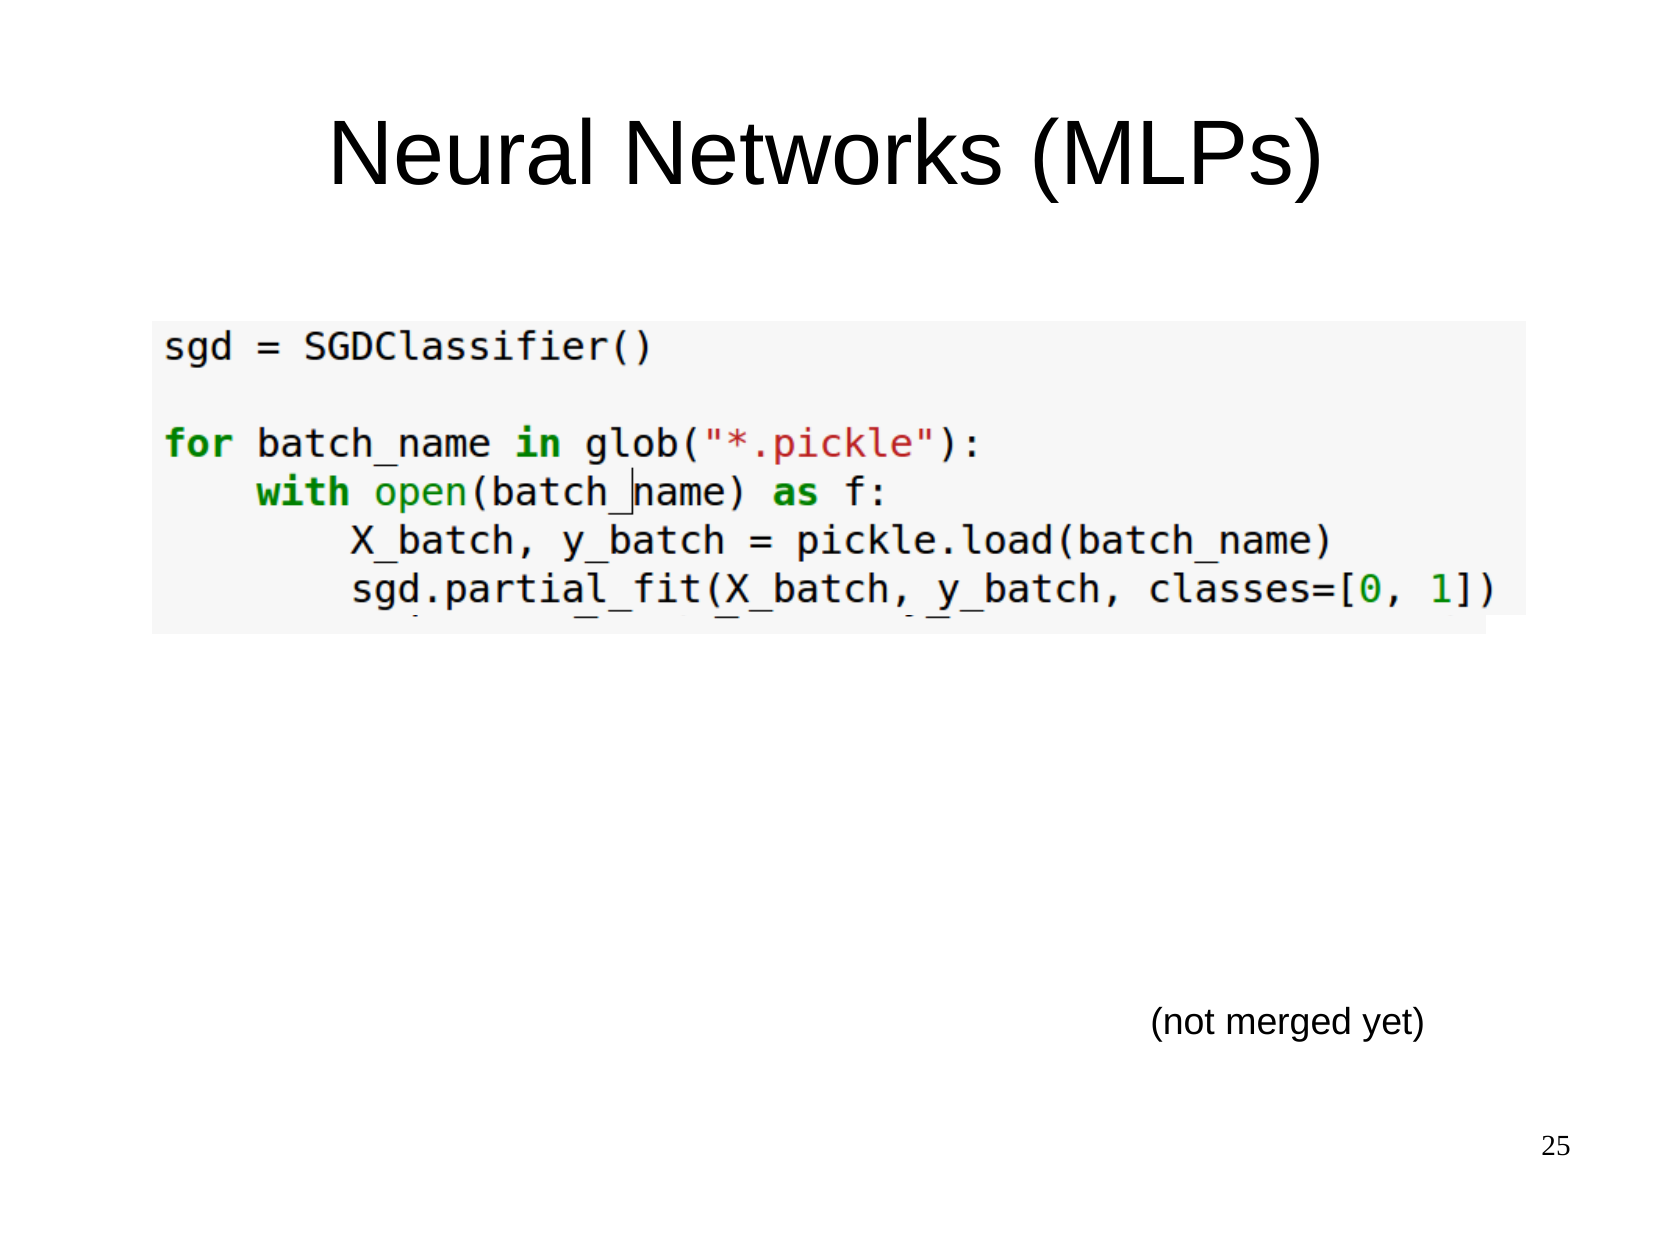

# Neural Networks (MLPs)
(not merged yet)
25